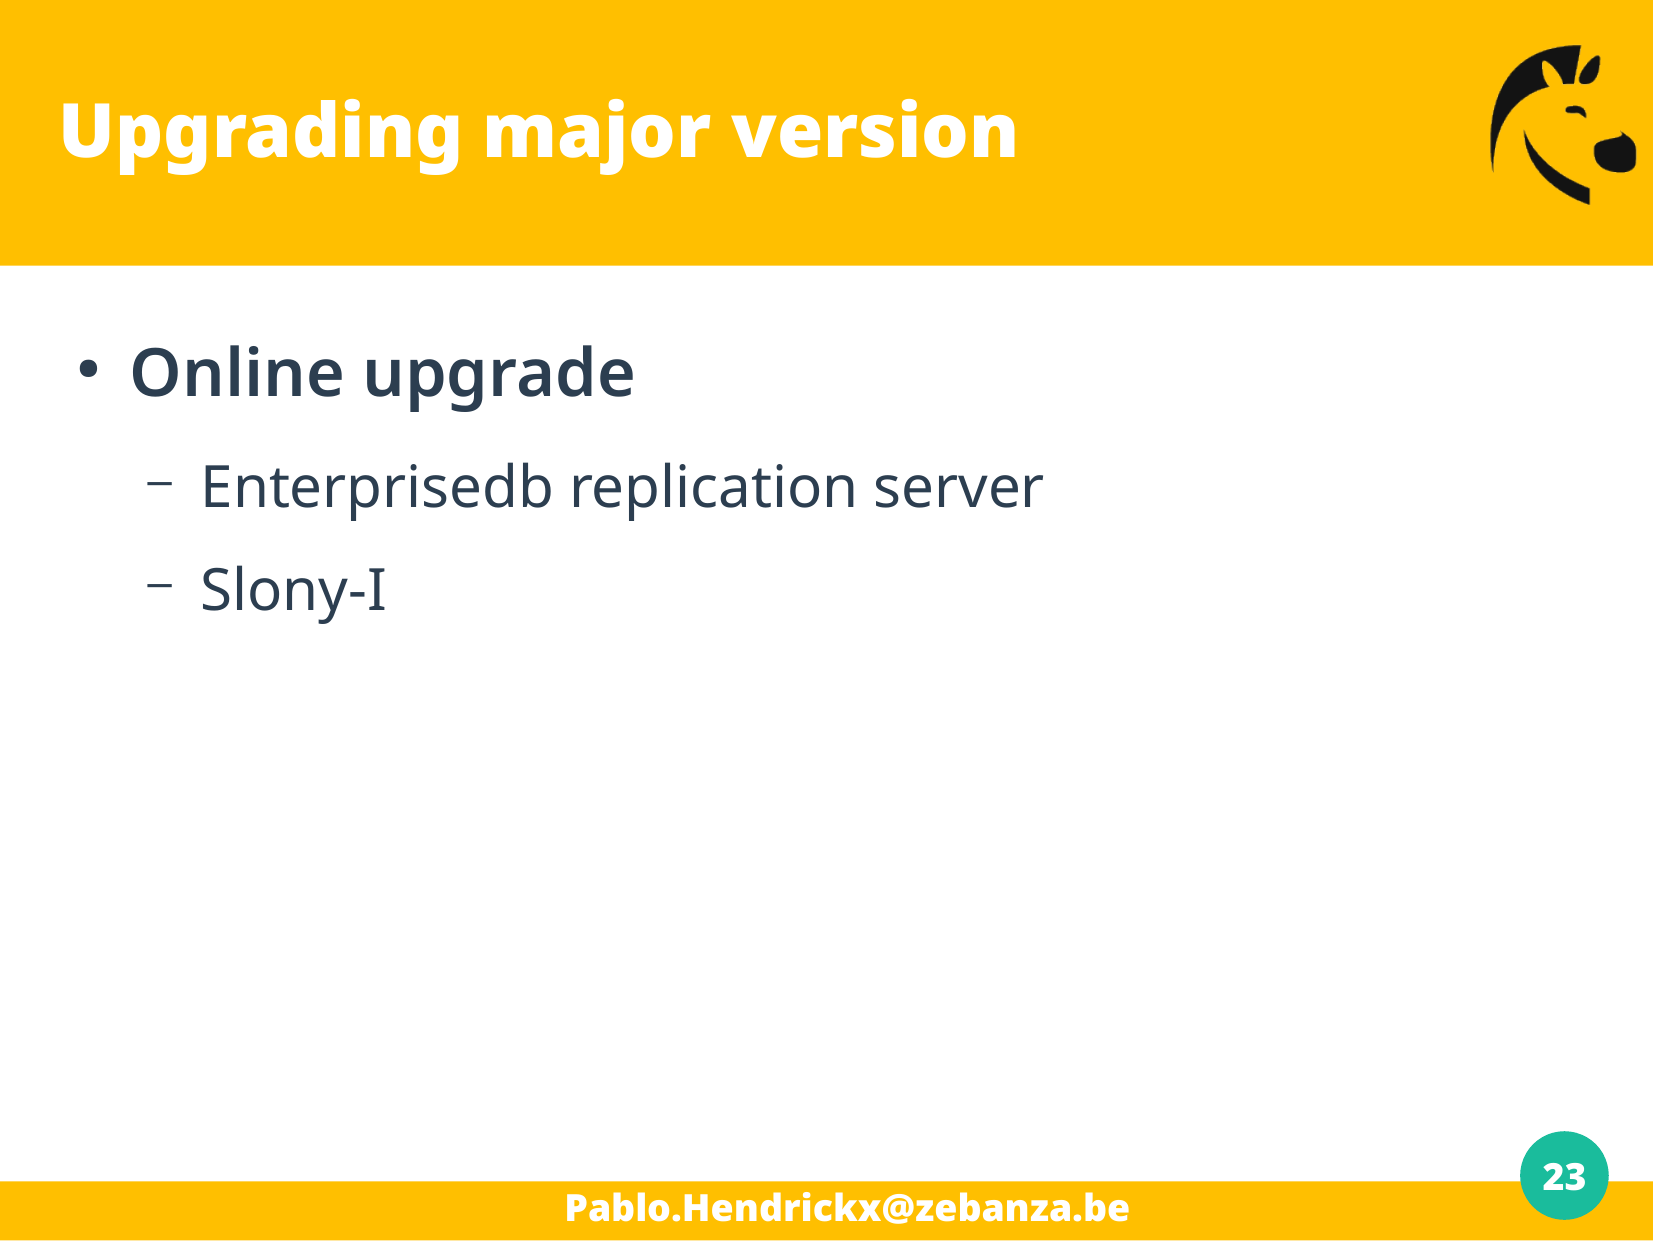

# Upgrading major version
Online upgrade
Enterprisedb replication server
Slony-I
23
Pablo.Hendrickx@zebanza.be